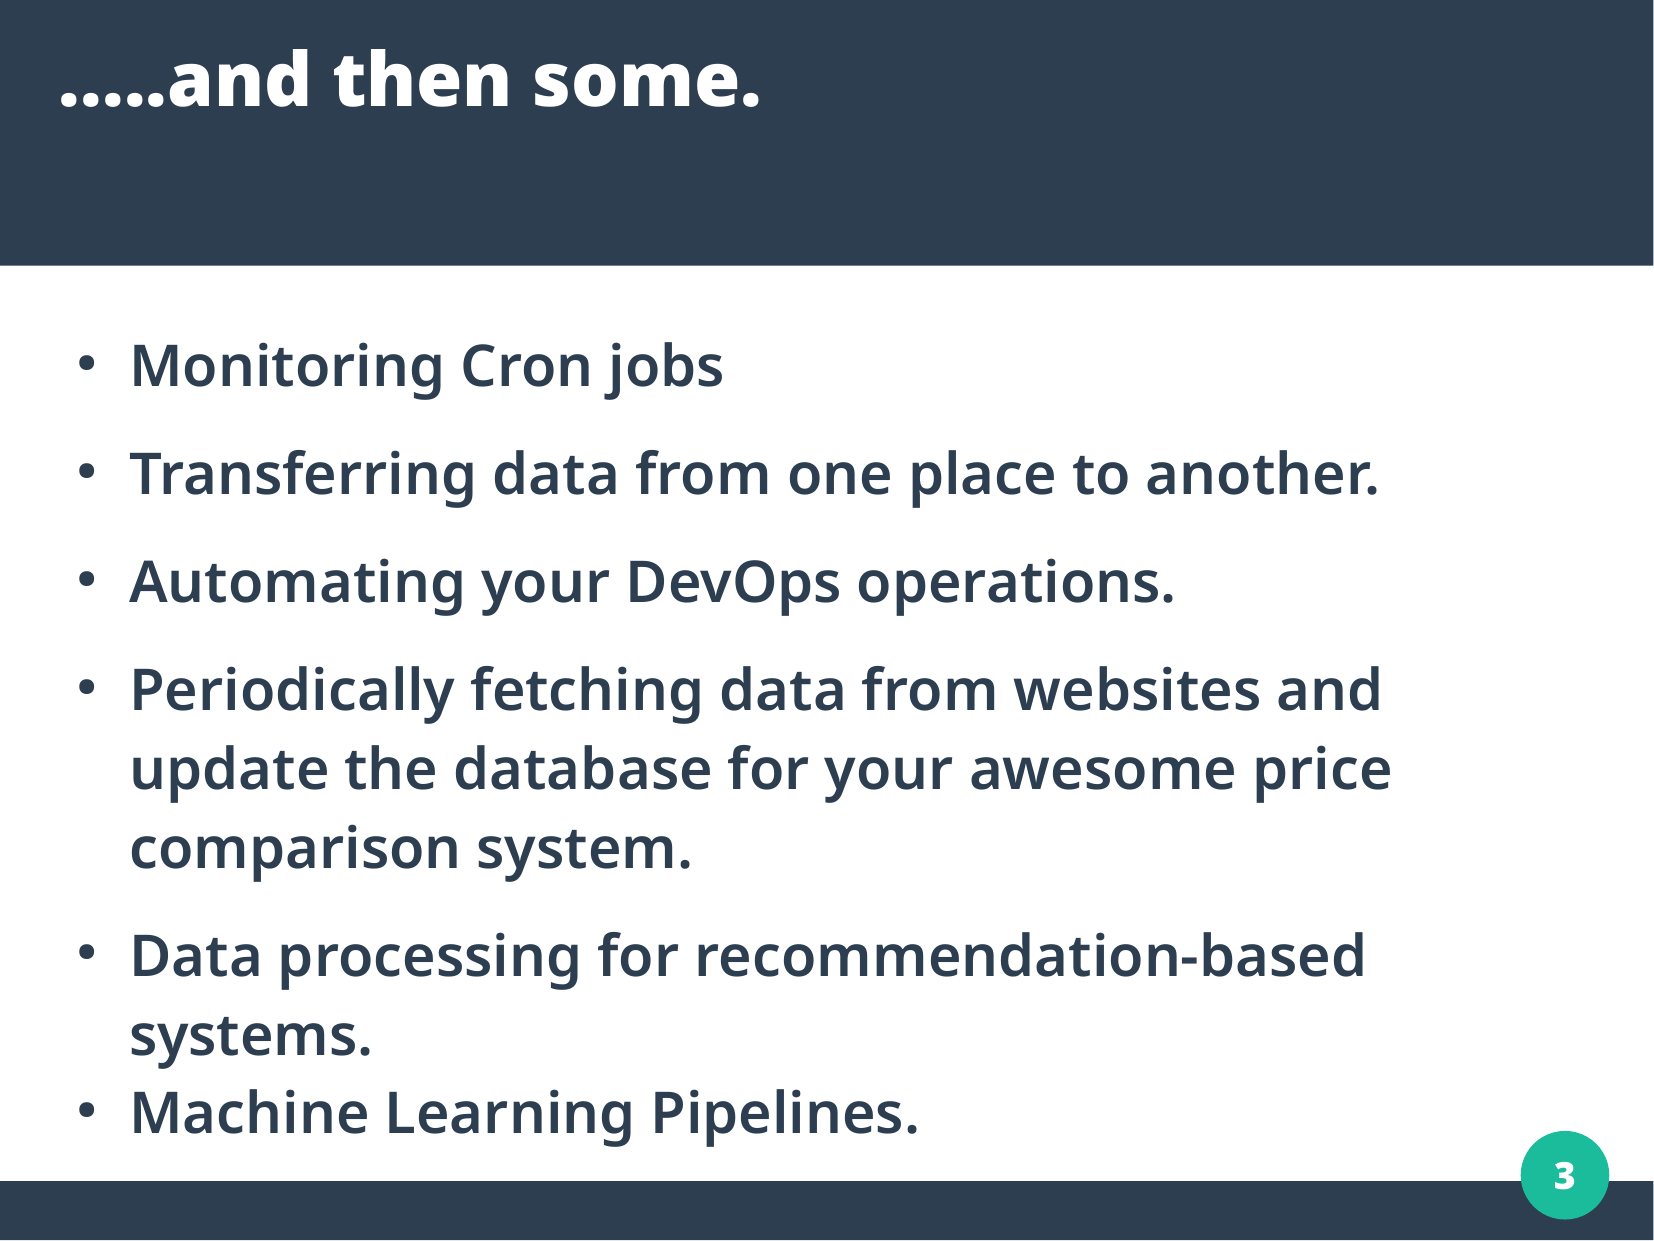

# .....and then some.
Monitoring Cron jobs
Transferring data from one place to another.
Automating your DevOps operations.
Periodically fetching data from websites and update the database for your awesome price comparison system.
Data processing for recommendation-based systems.
Machine Learning Pipelines.
3